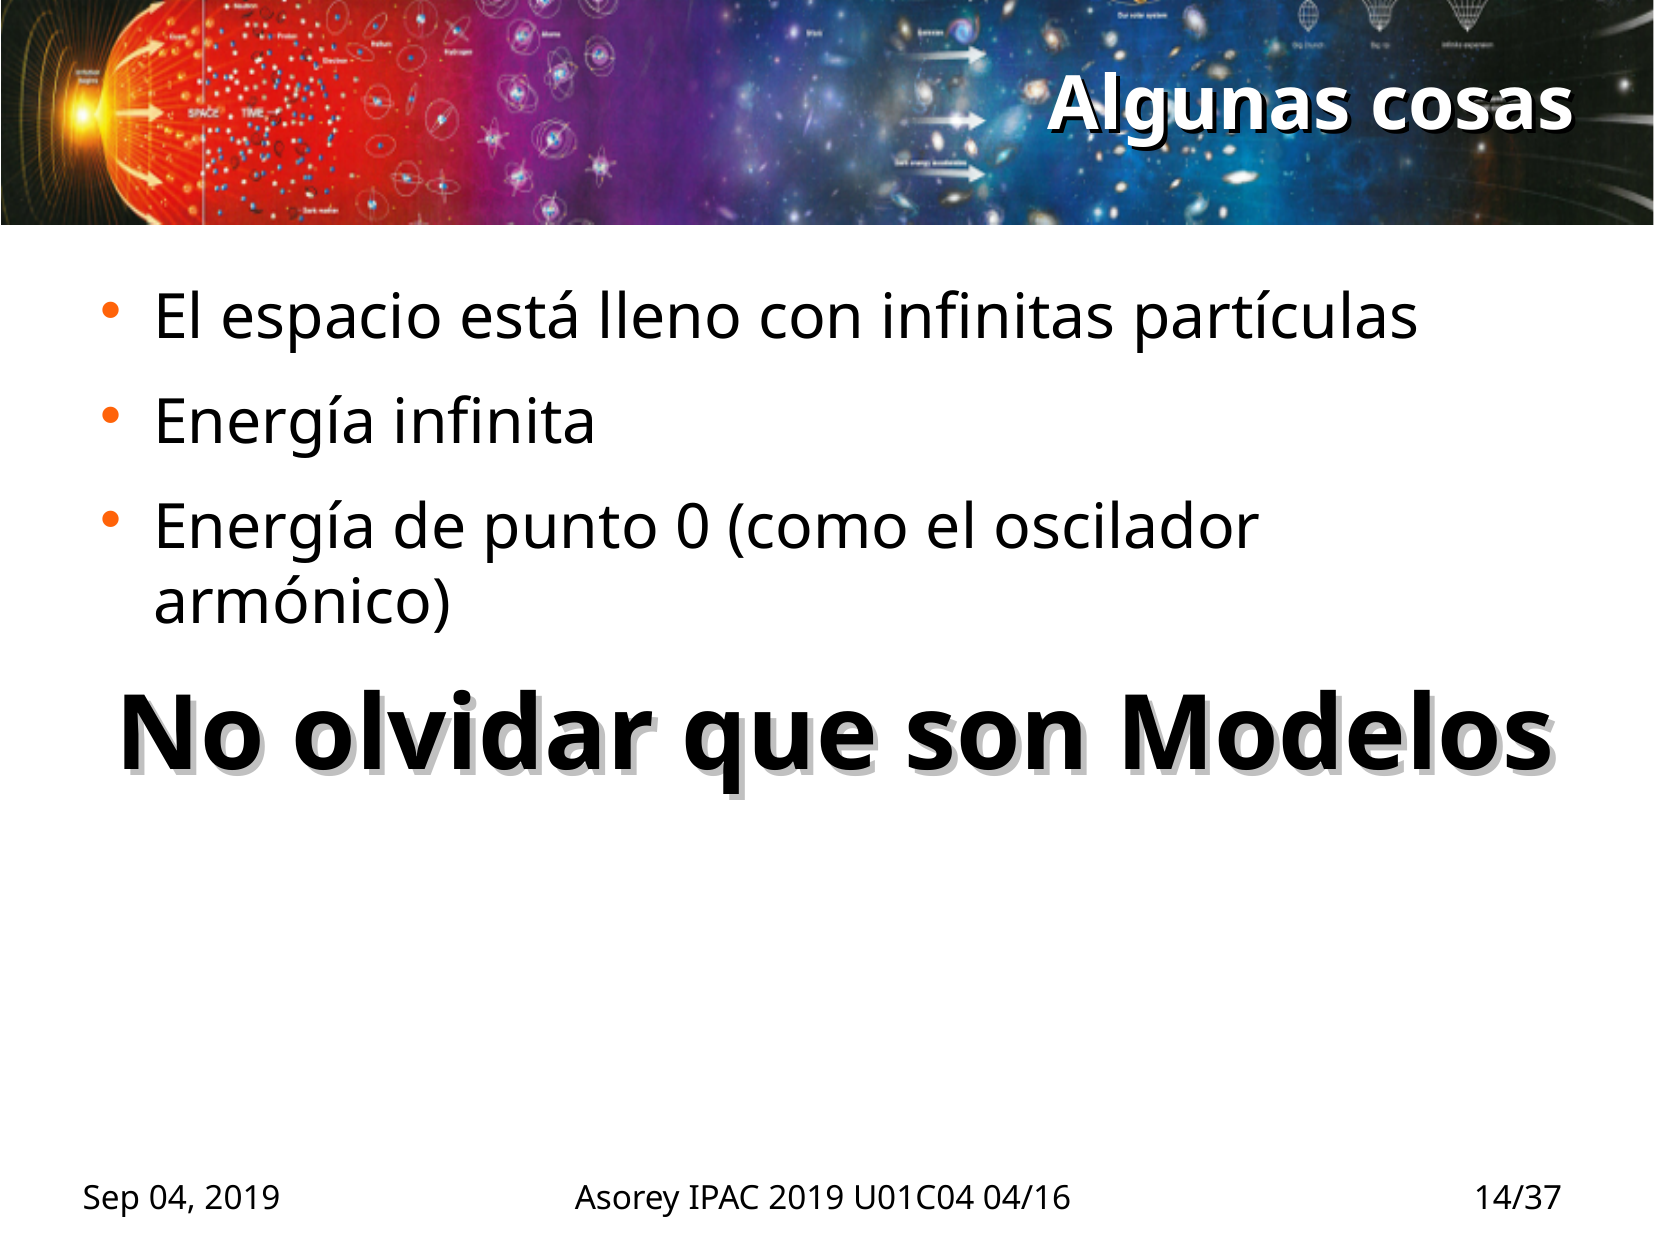

# Algunas cosas
El espacio está lleno con infinitas partículas
Energía infinita
Energía de punto 0 (como el oscilador armónico)
No olvidar que son Modelos
Sep 04, 2019
Asorey IPAC 2019 U01C04 04/16
14